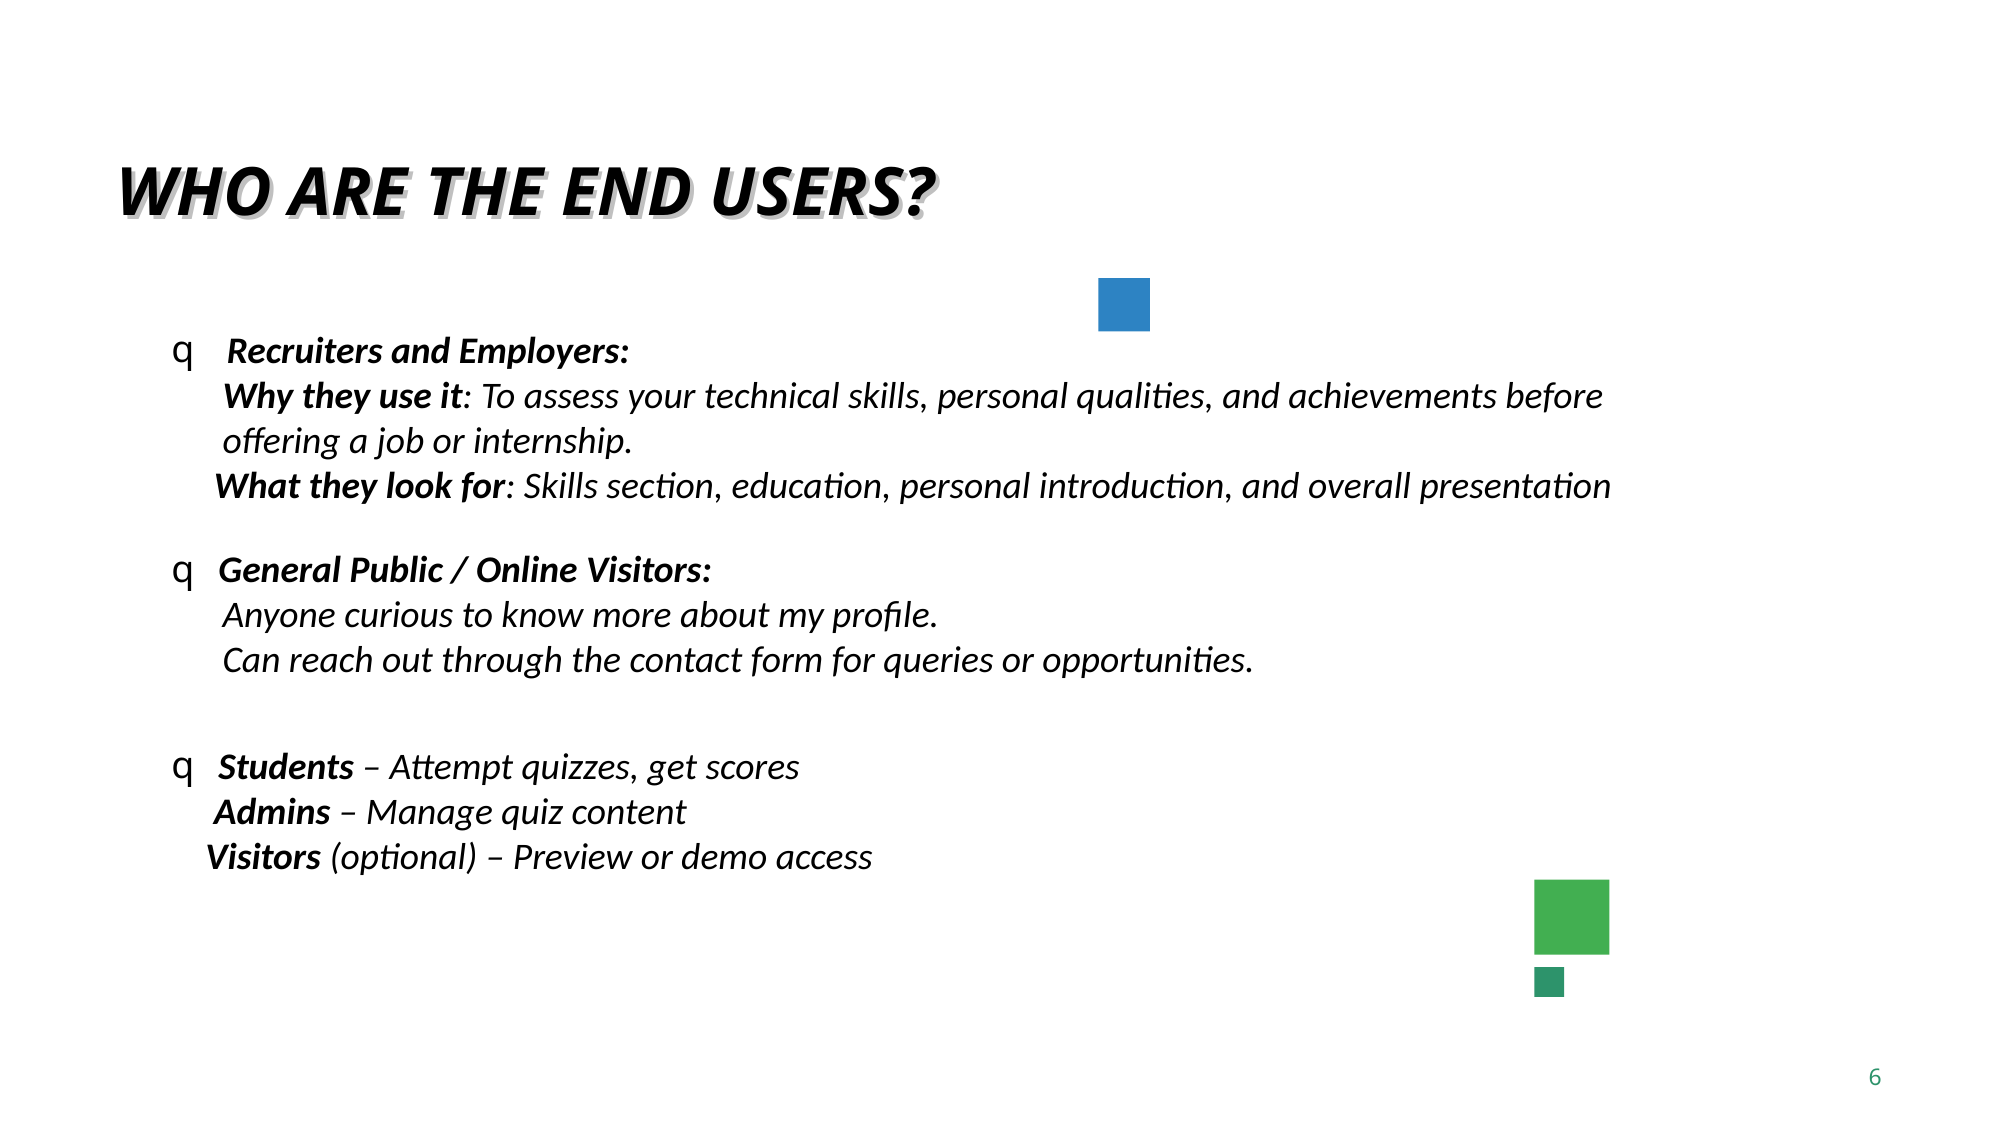

# WHO ARE THE END USERS?
 Recruiters and Employers:
 Why they use it: To assess your technical skills, personal qualities, and achievements before
 offering a job or internship.
 What they look for: Skills section, education, personal introduction, and overall presentation
General Public / Online Visitors:
 Anyone curious to know more about my profile.
 Can reach out through the contact form for queries or opportunities.
Students – Attempt quizzes, get scores
 Admins – Manage quiz content
 Visitors (optional) – Preview or demo access